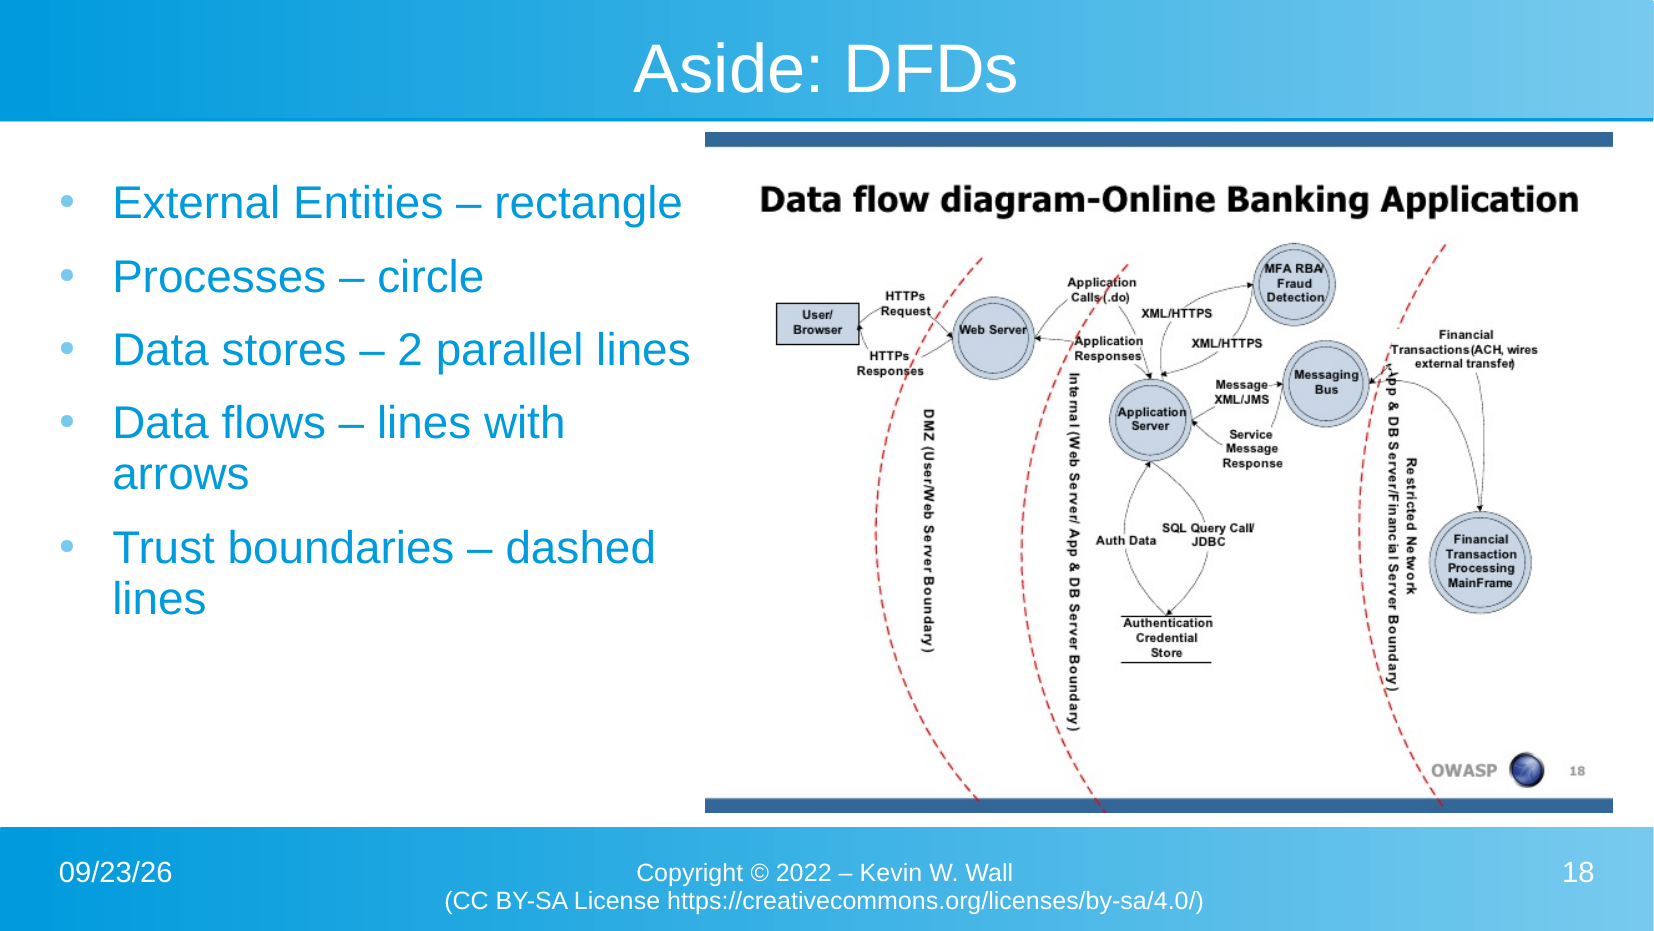

# Aside: DFDs
External Entities – rectangle
Processes – circle
Data stores – 2 parallel lines
Data flows – lines with arrows
Trust boundaries – dashed lines
18